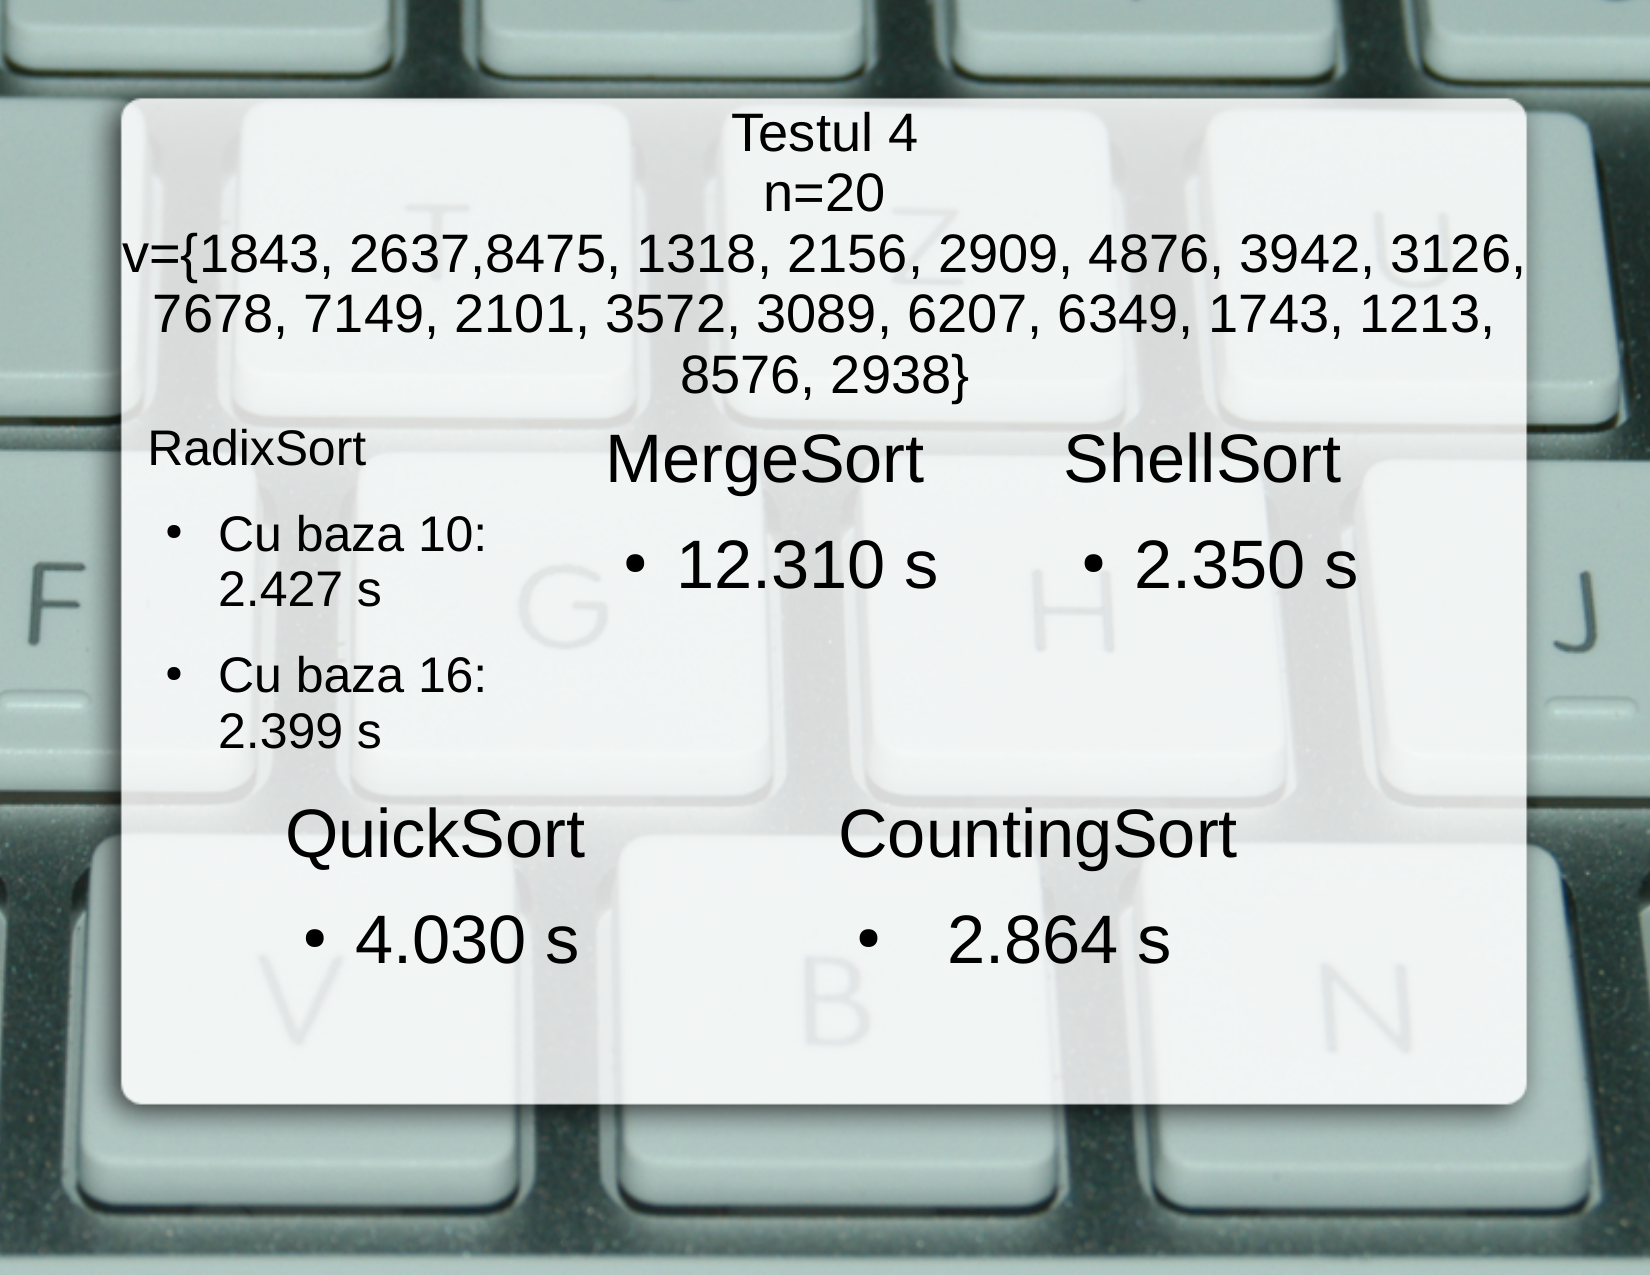

# Testul 4 n=20 v={1843, 2637,8475, 1318, 2156, 2909, 4876, 3942, 3126, 7678, 7149, 2101, 3572, 3089, 6207, 6349, 1743, 1213, 8576, 2938}
RadixSort
Cu baza 10: 2.427 s
Cu baza 16: 2.399 s
MergeSort
12.310 s
ShellSort
2.350 s
QuickSort
4.030 s
CountingSort
 2.864 s